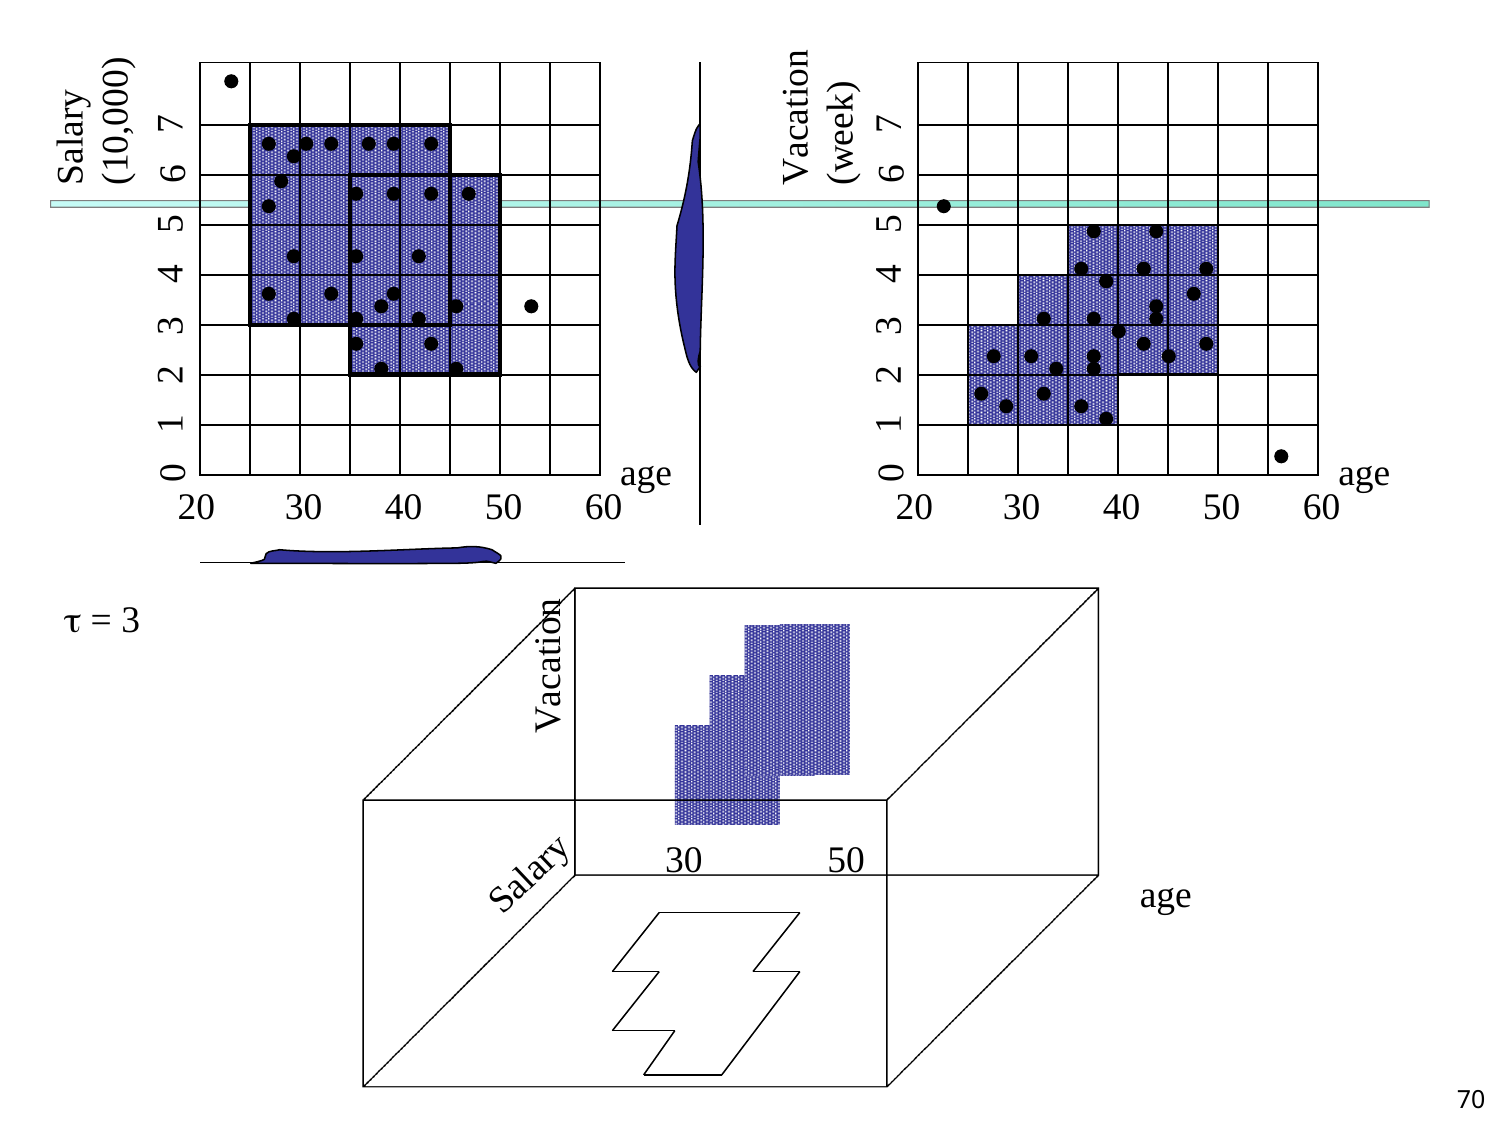

Vacation(week)
7
6
5
4
3
2
1
age
0
20
30
40
50
60
Salary (10,000)
7
6
5
4
3
2
1
age
0
20
30
40
50
60
Vacation
30
50
Salary
age
 = 3